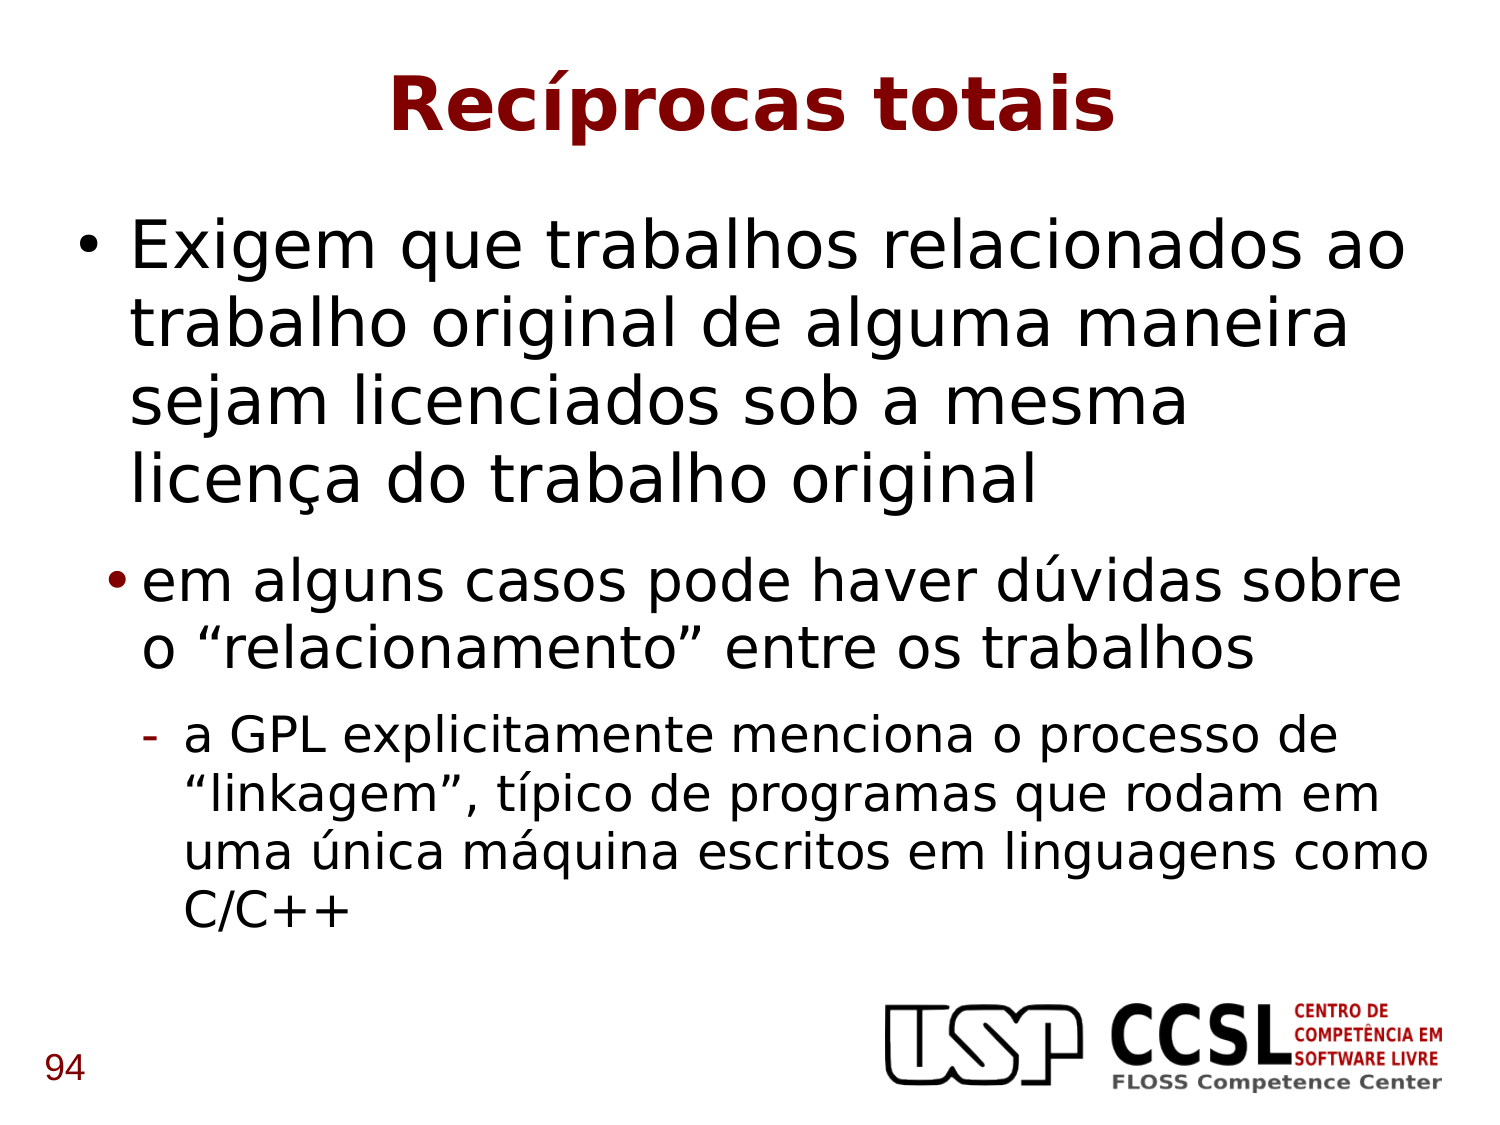

# Recíprocas totais
Exigem que trabalhos relacionados ao trabalho original de alguma maneira sejam licenciados sob a mesma licença do trabalho original
em alguns casos pode haver dúvidas sobre o “relacionamento” entre os trabalhos
a GPL explicitamente menciona o processo de “linkagem”, típico de programas que rodam em uma única máquina escritos em linguagens como C/C++